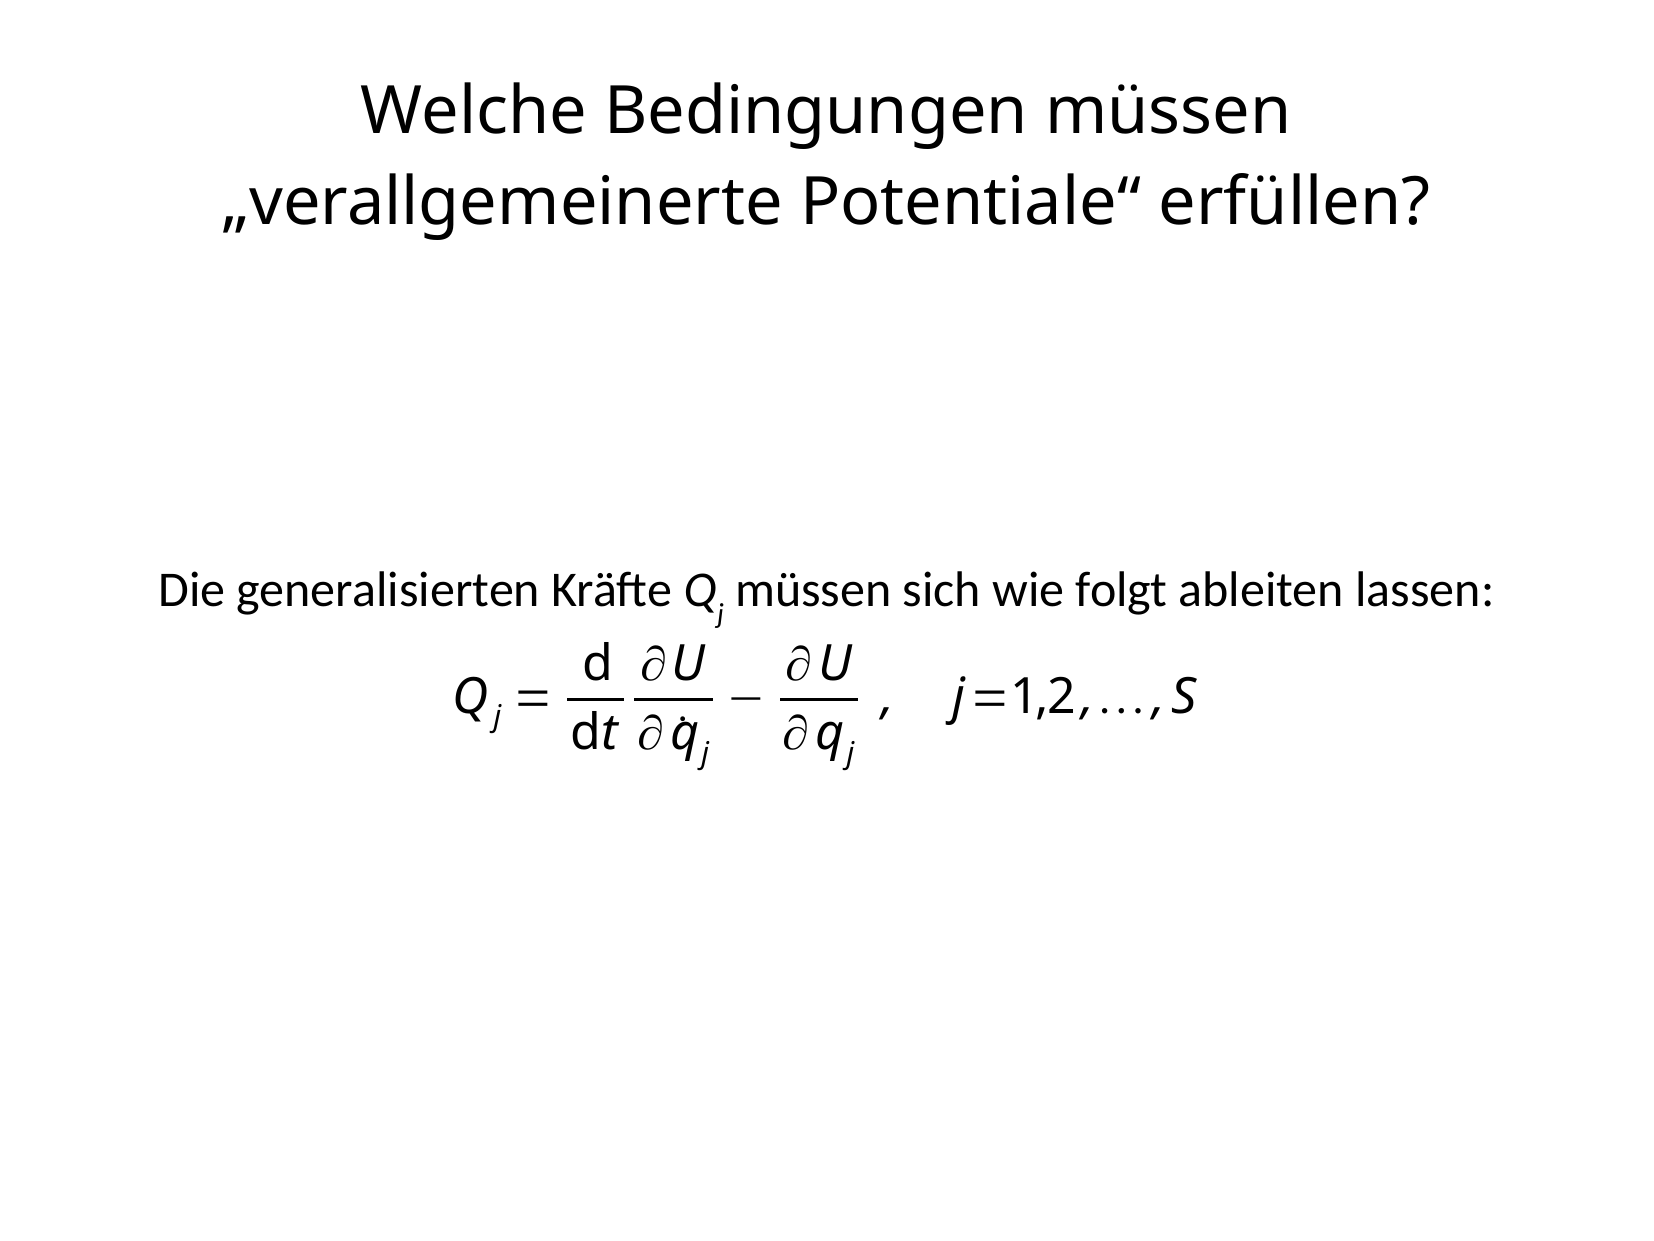

# Welche Bedingungen müssen „verallgemeinerte Potentiale“ erfüllen?
Die generalisierten Kräfte Qj müssen sich wie folgt ableiten lassen: